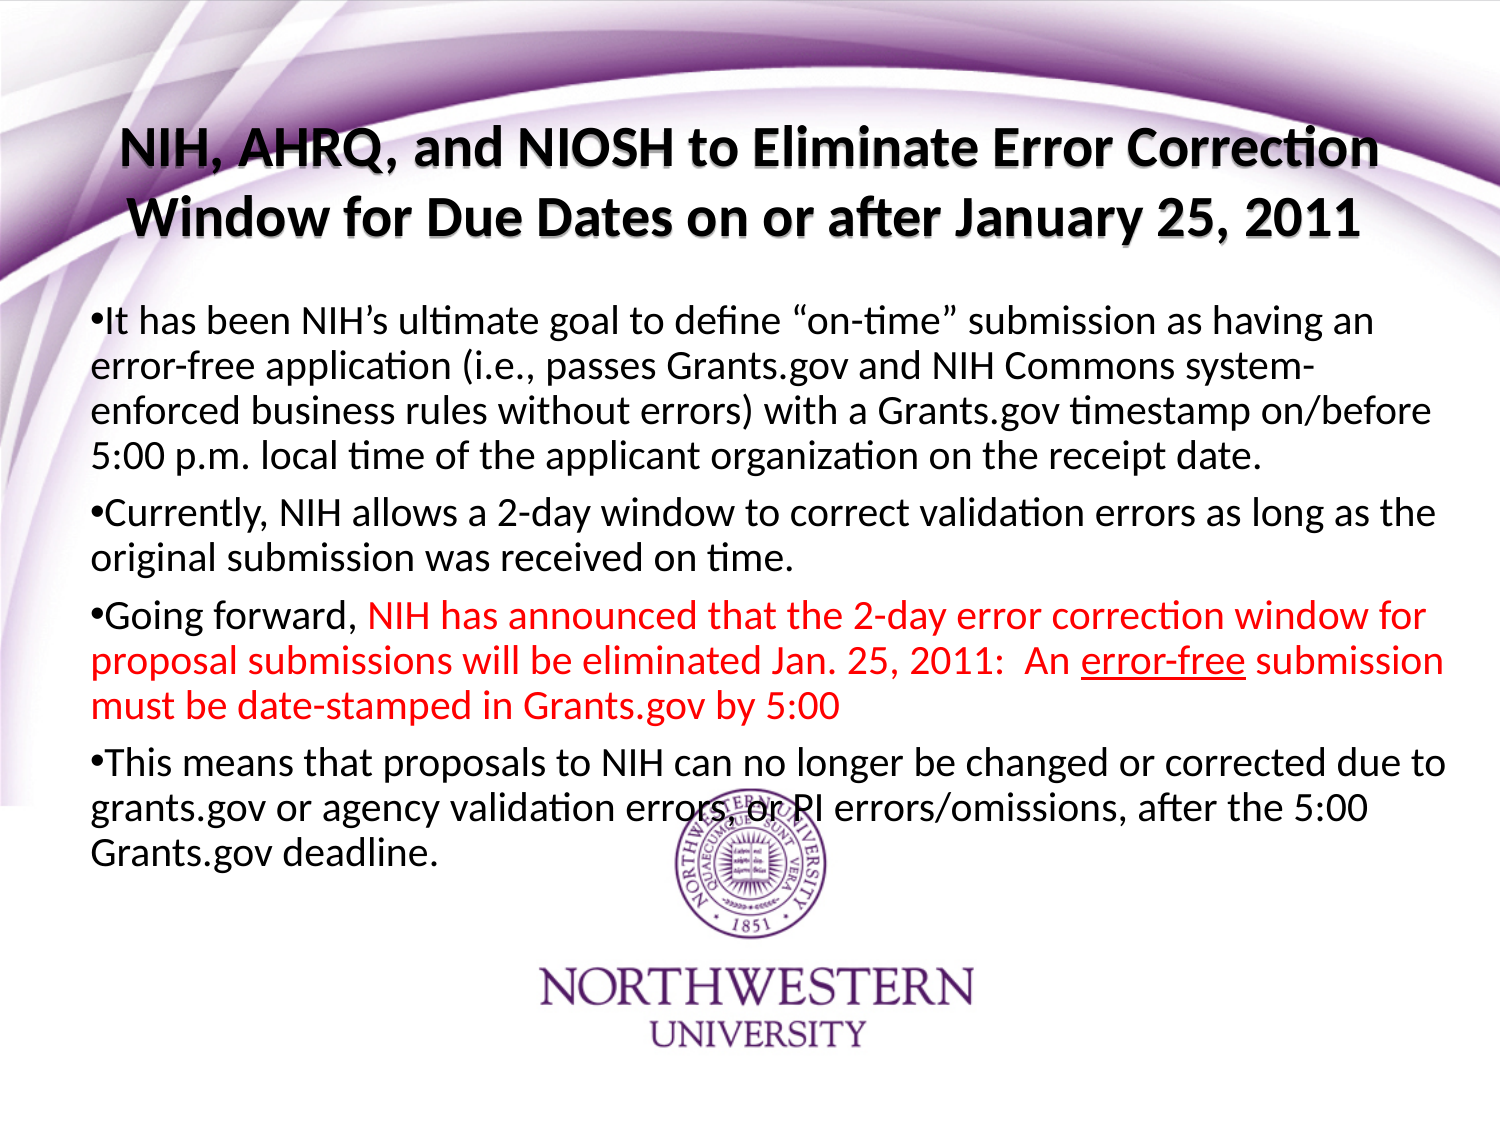

# NIH, AHRQ, and NIOSH to Eliminate Error Correction Window for Due Dates on or after January 25, 2011
It has been NIH’s ultimate goal to define “on-time” submission as having an error-free application (i.e., passes Grants.gov and NIH Commons system-enforced business rules without errors) with a Grants.gov timestamp on/before 5:00 p.m. local time of the applicant organization on the receipt date.
Currently, NIH allows a 2-day window to correct validation errors as long as the original submission was received on time.
Going forward, NIH has announced that the 2-day error correction window for proposal submissions will be eliminated Jan. 25, 2011: An error-free submission must be date-stamped in Grants.gov by 5:00
This means that proposals to NIH can no longer be changed or corrected due to grants.gov or agency validation errors, or PI errors/omissions, after the 5:00 Grants.gov deadline.